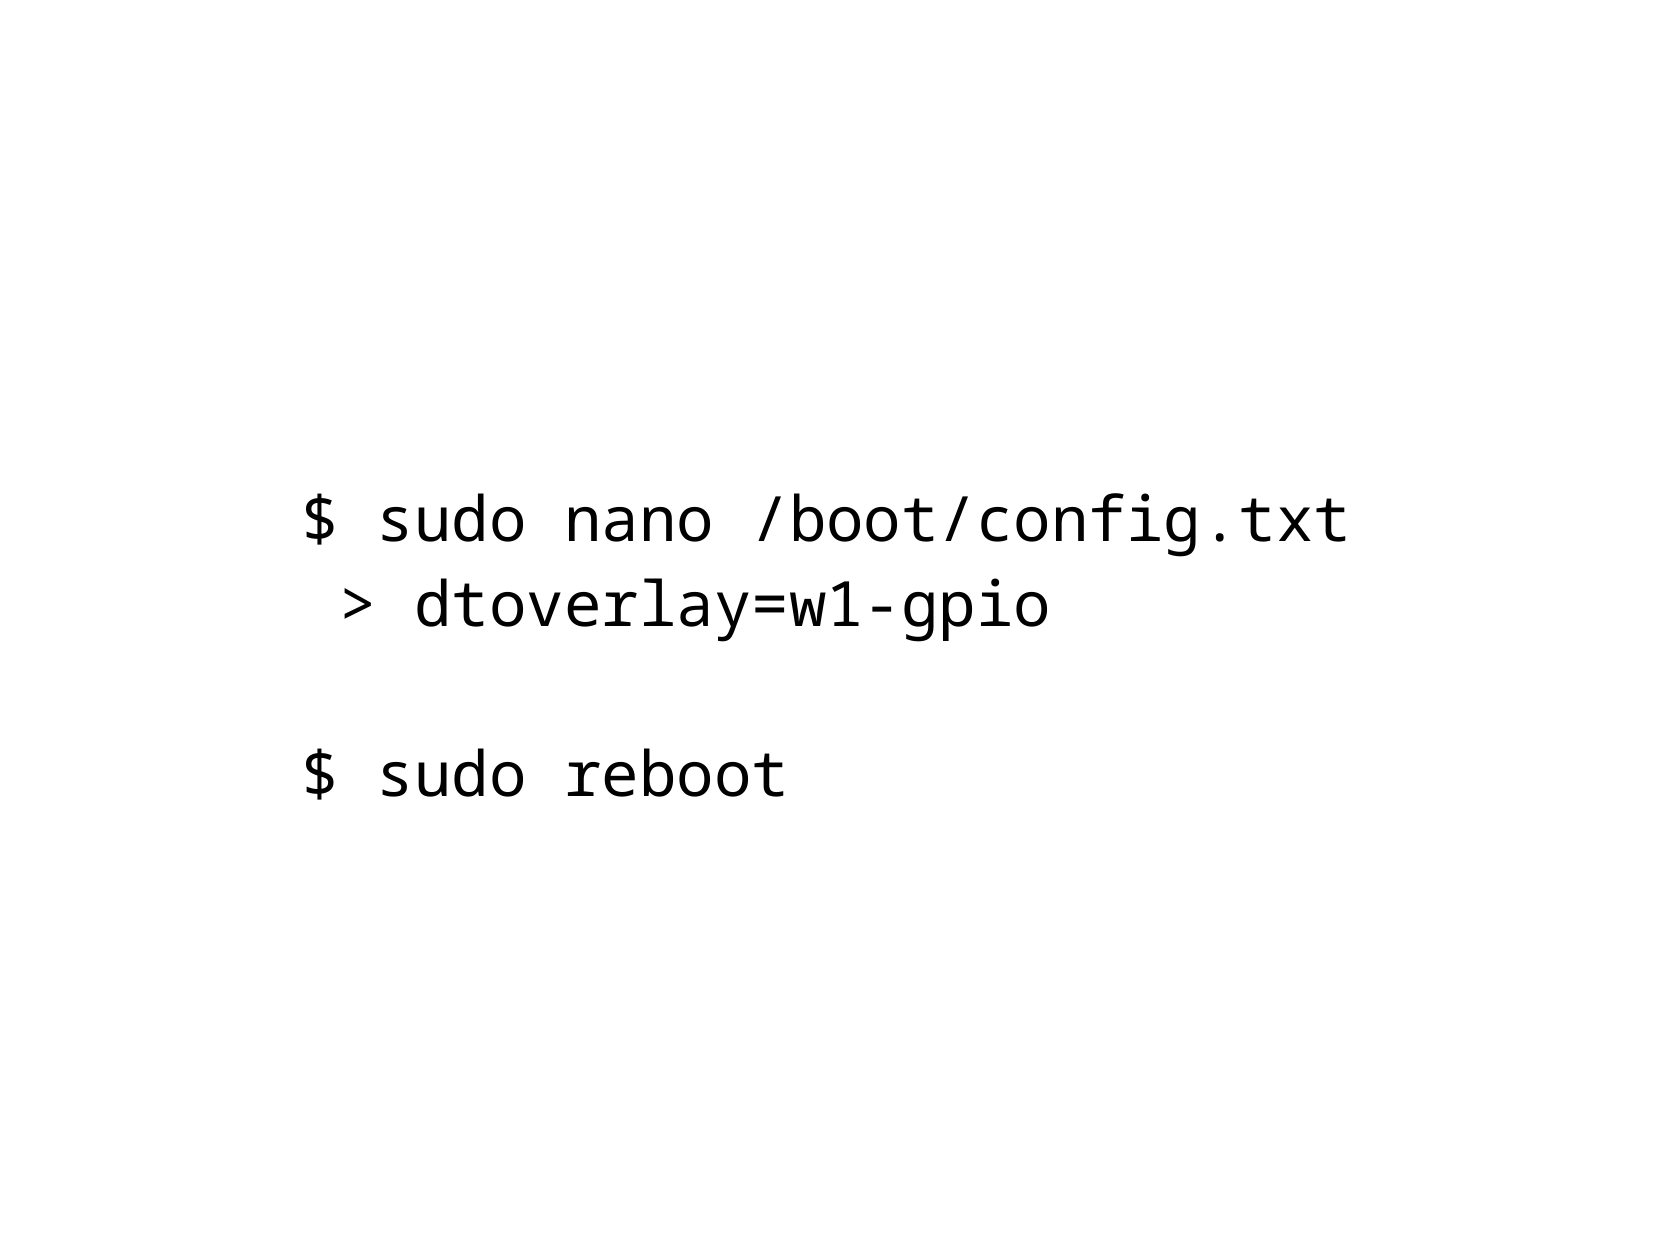

$ sudo nano /boot/config.txt
 > dtoverlay=w1-gpio
$ sudo reboot